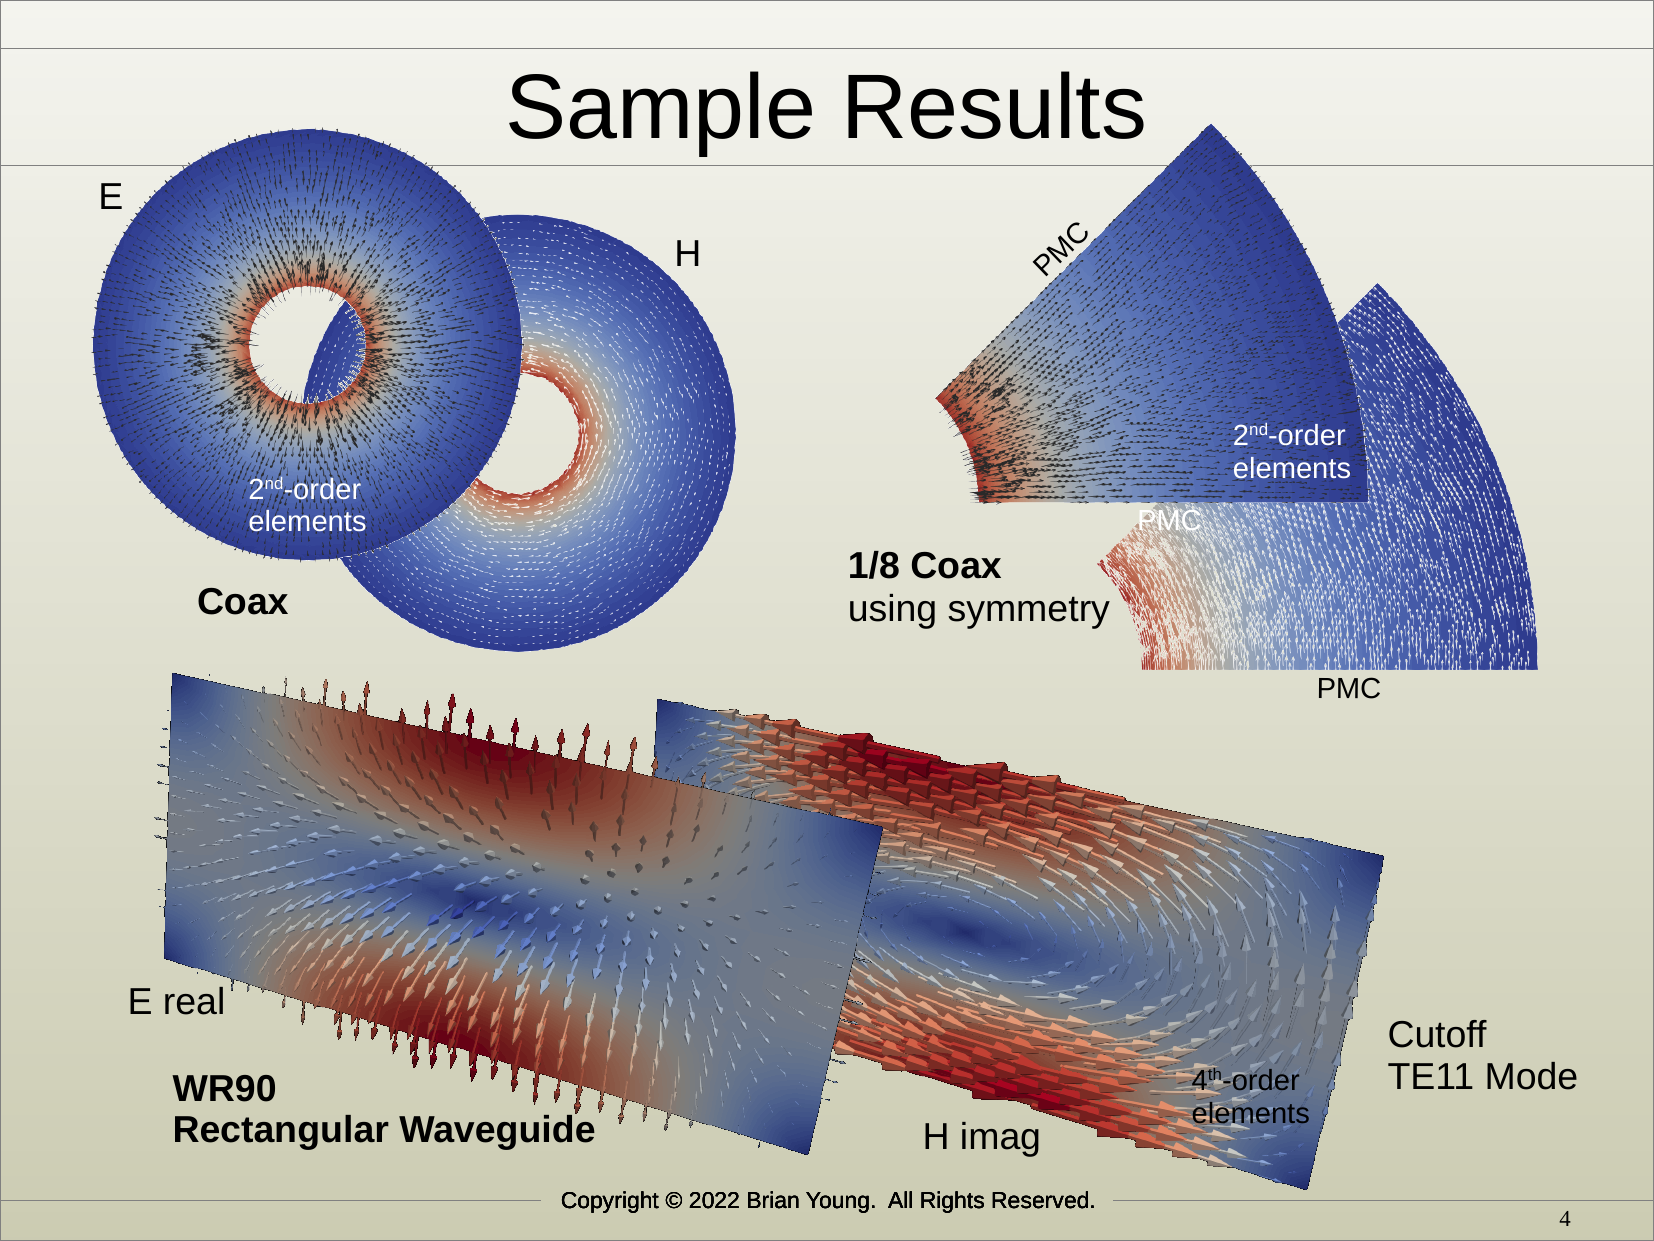

# Sample Results
E
PMC
H
2nd-order
elements
2nd-order
elements
PMC
1/8 Coax
using symmetry
Coax
PMC
E real
Cutoff
TE11 Mode
4th-order
elements
WR90
Rectangular Waveguide
H imag
4